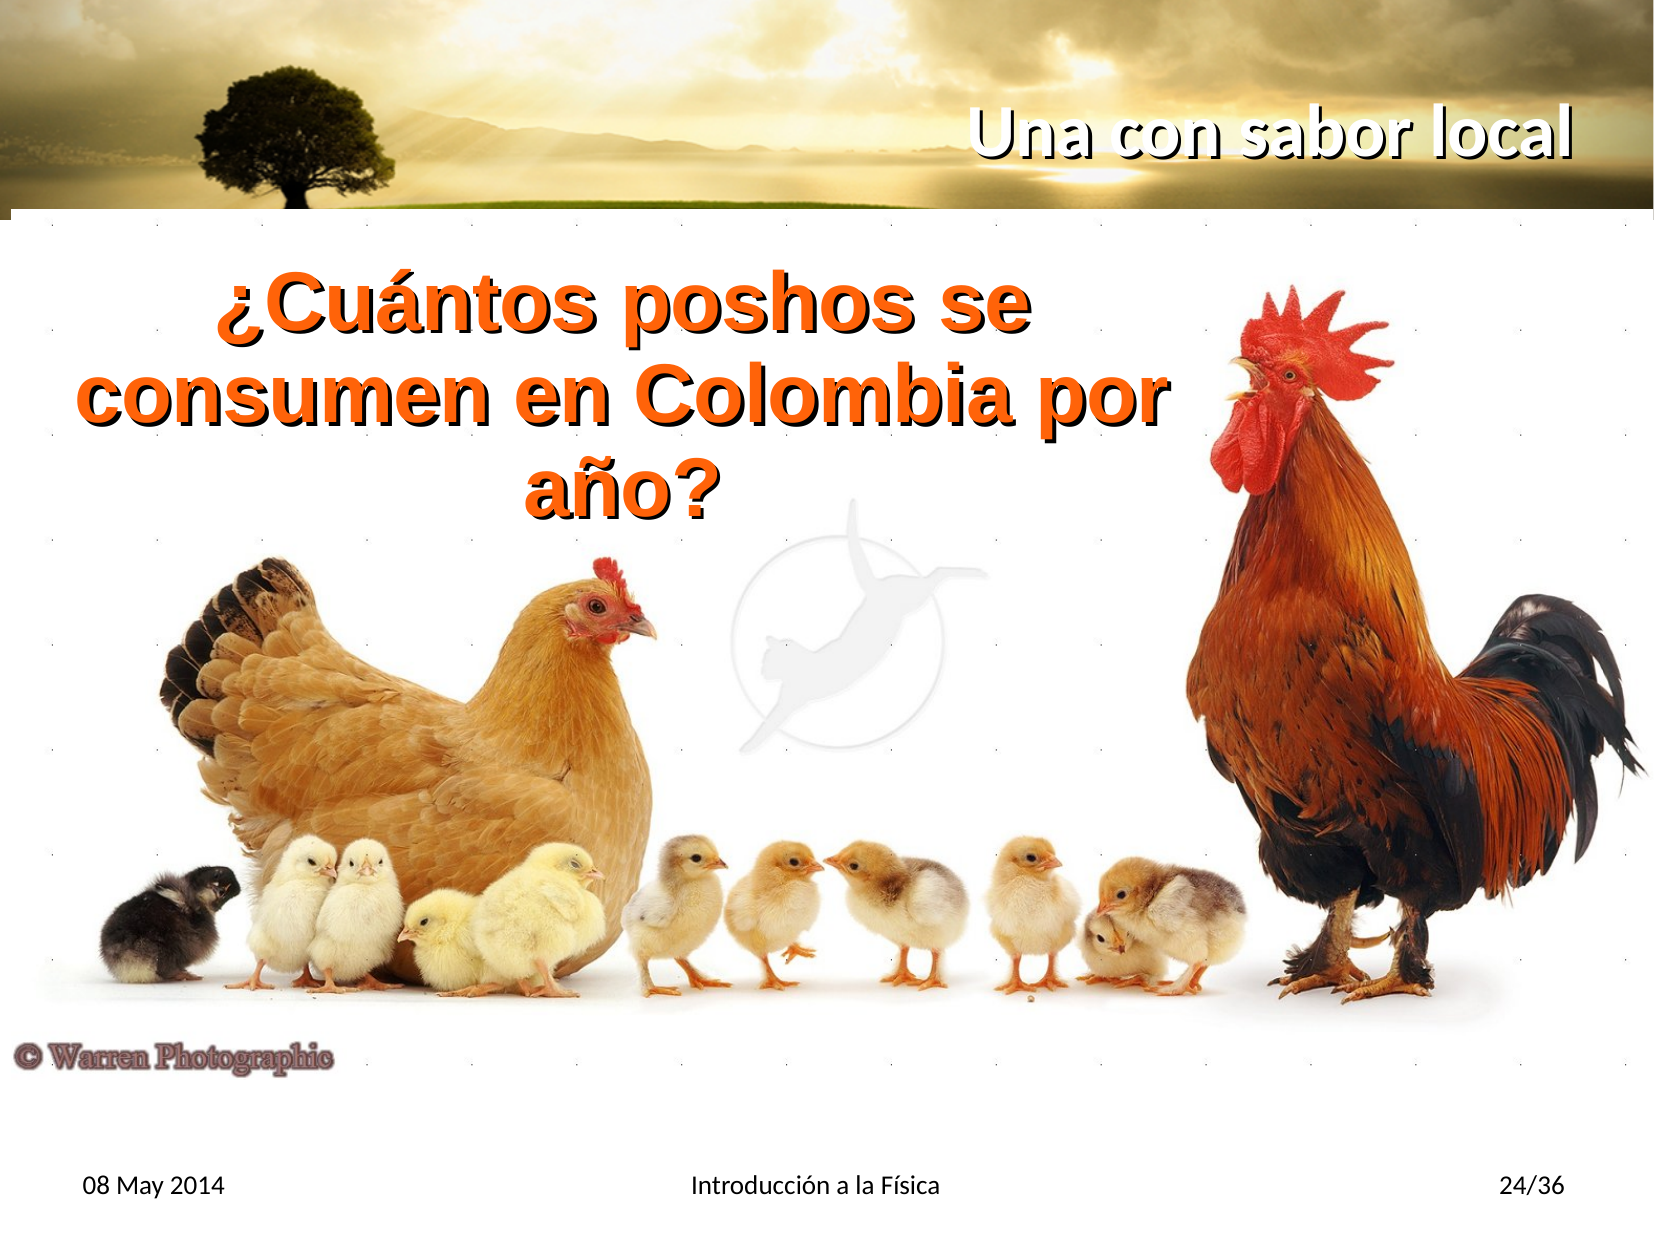

# Una con sabor local
¿Cuántos poshos se consumen en Colombia por año?
08 May 2014
Introducción a la Física
24